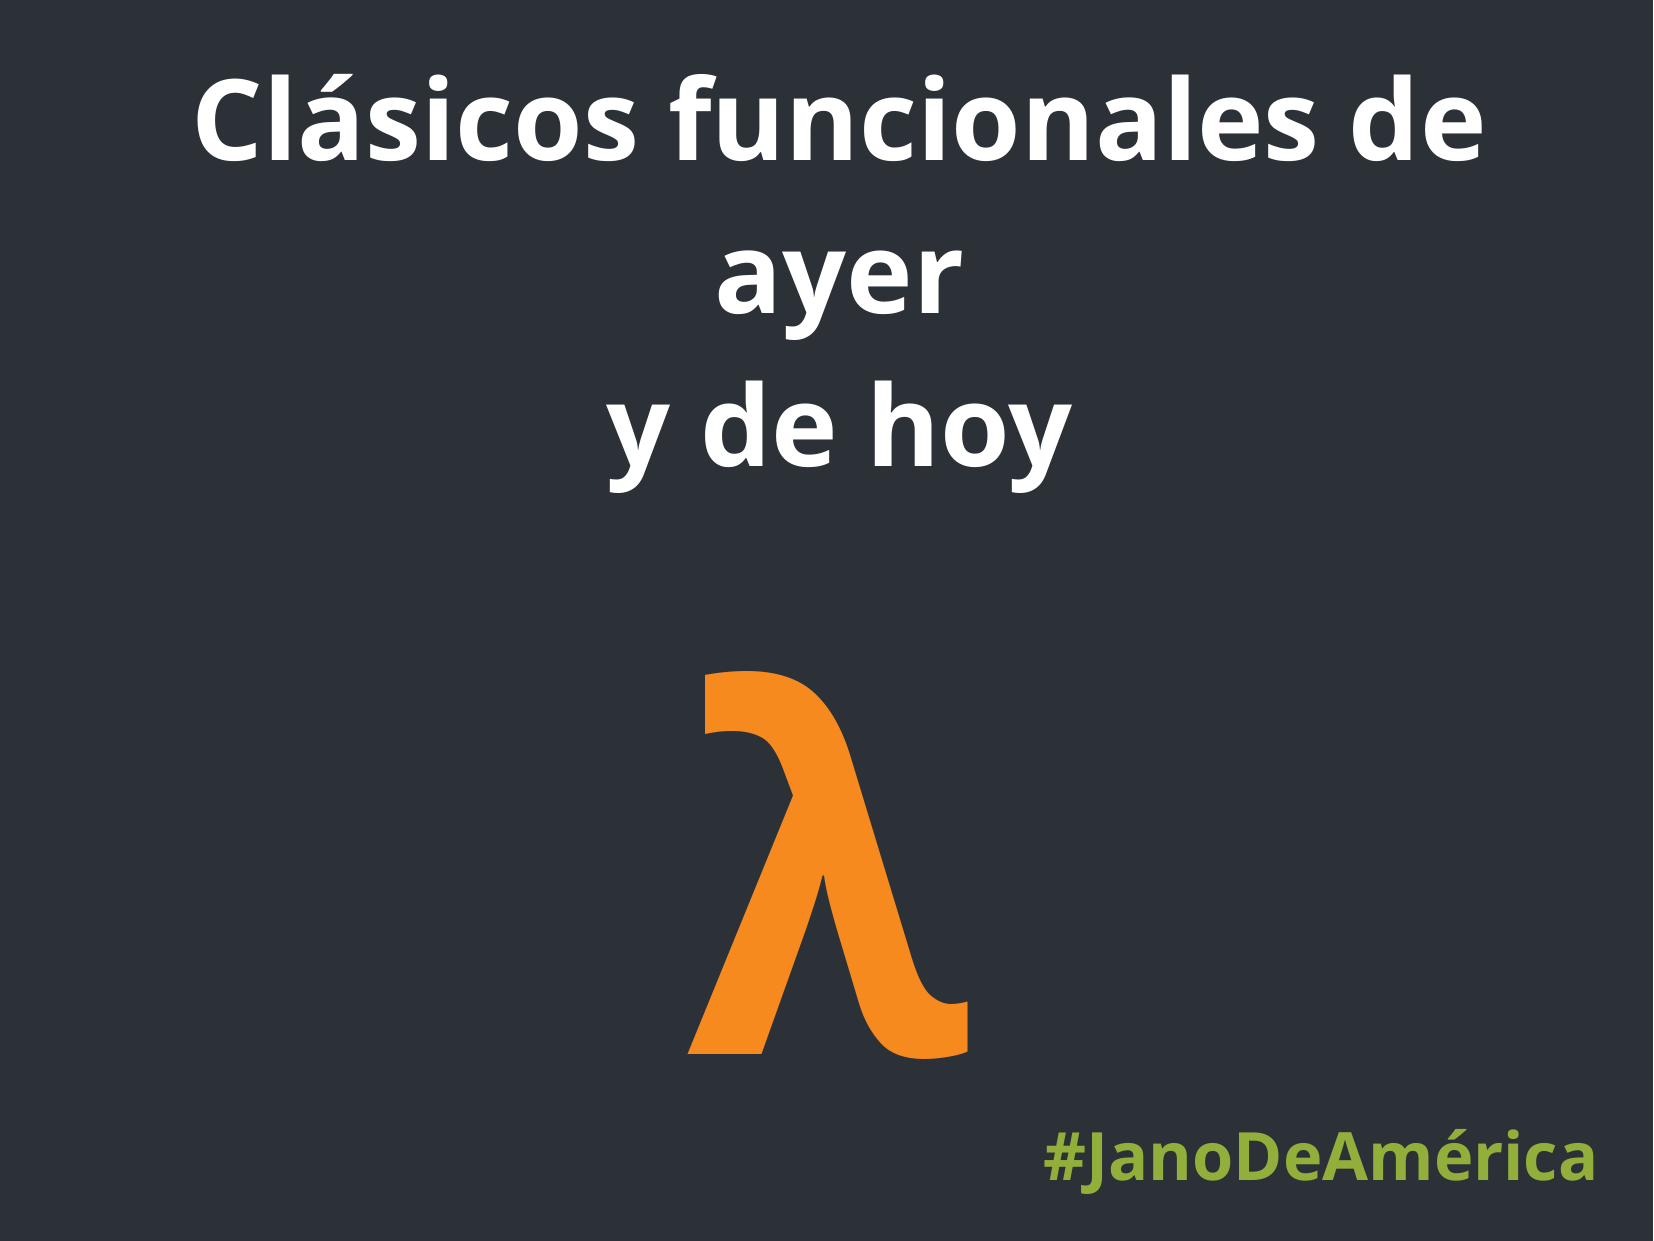

# Clásicos funcionales de ayer y de hoy
λ
#JanoDeAmérica